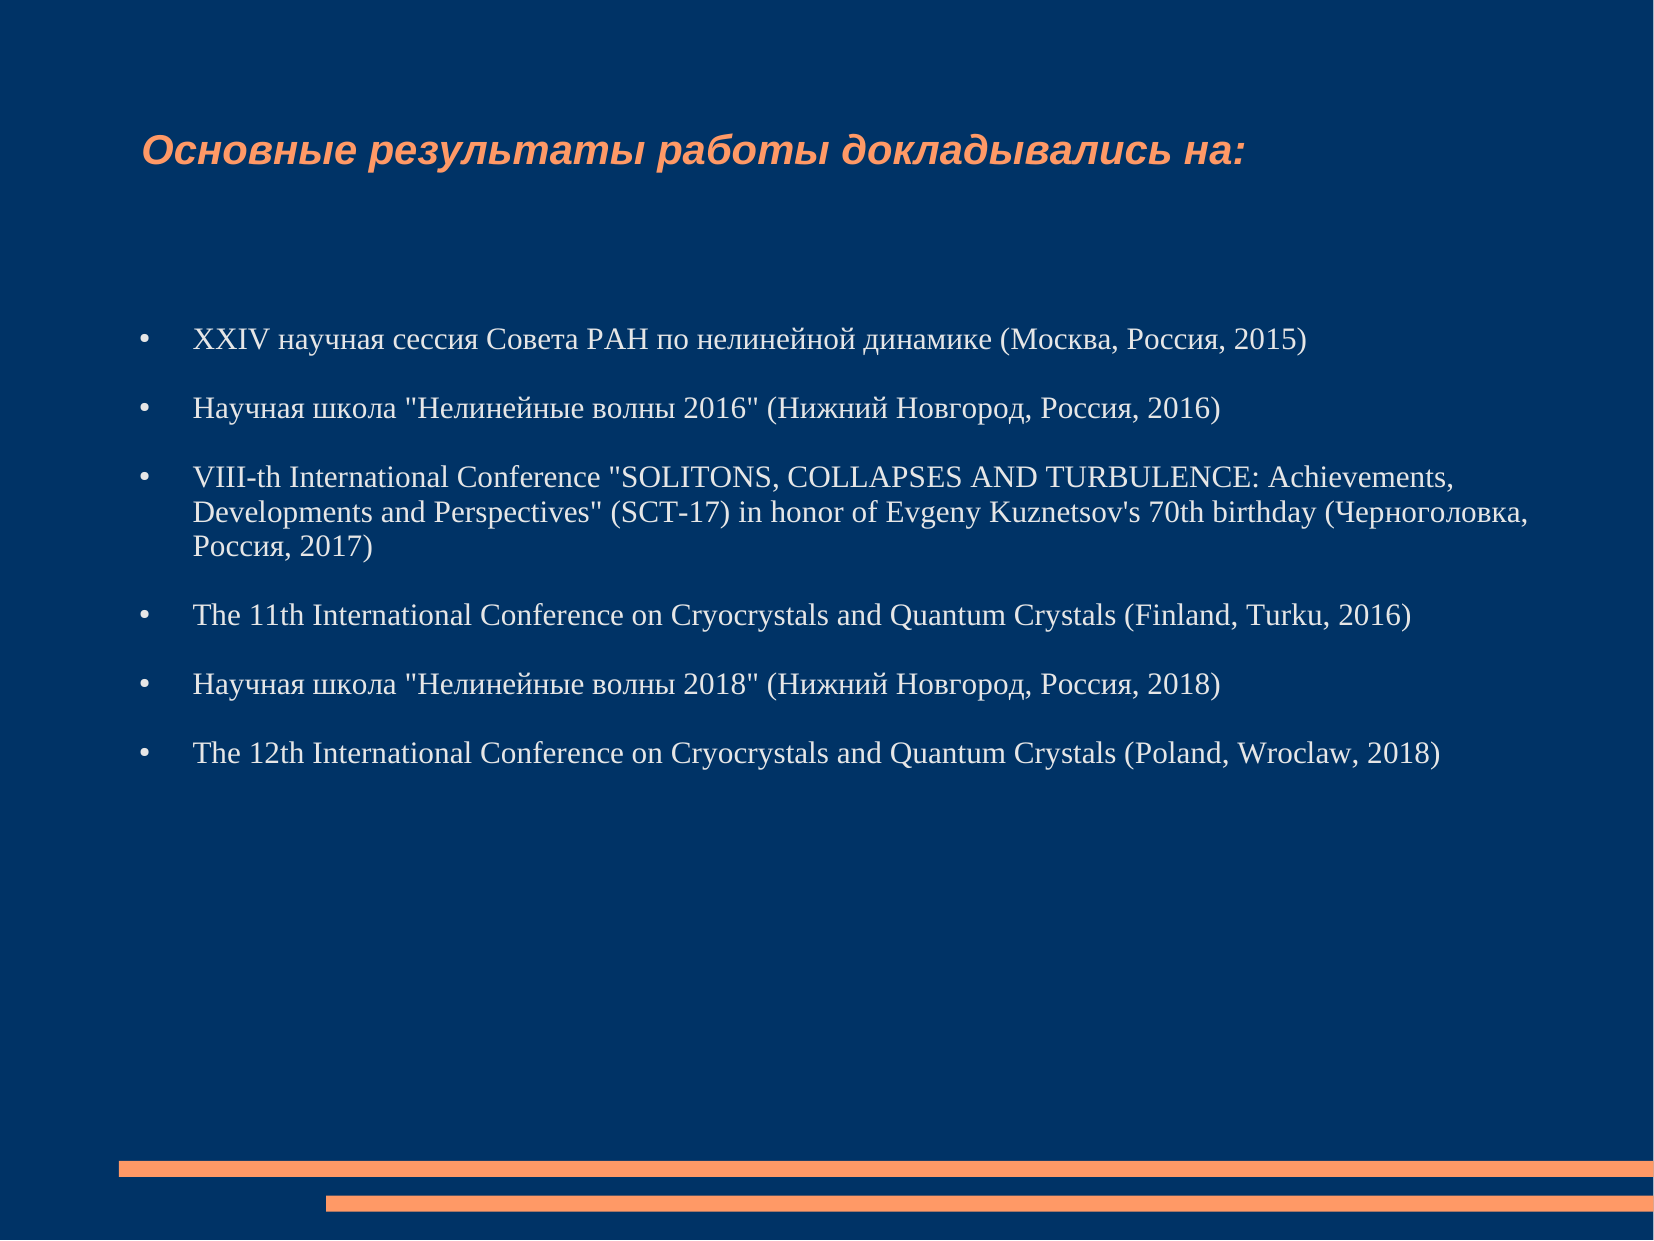

# Основные результаты работы докладывались на:
XXIV научная сессия Совета РАН по нелинейной динамике (Москва, Россия, 2015)
Научная школа "Нелинейные волны 2016" (Нижний Новгород, Россия, 2016)
VIII-th International Conference "SOLITONS, COLLAPSES AND TURBULENCE: Achievements, Developments and Perspectives" (SCT-17) in honor of Evgeny Kuznetsov's 70th birthday (Черноголовка, Россия, 2017)
The 11th International Conference on Cryocrystals and Quantum Crystals (Finland, Turku, 2016)
Научная школа "Нелинейные волны 2018" (Нижний Новгород, Россия, 2018)
The 12th International Conference on Cryocrystals and Quantum Crystals (Poland, Wroclaw, 2018)